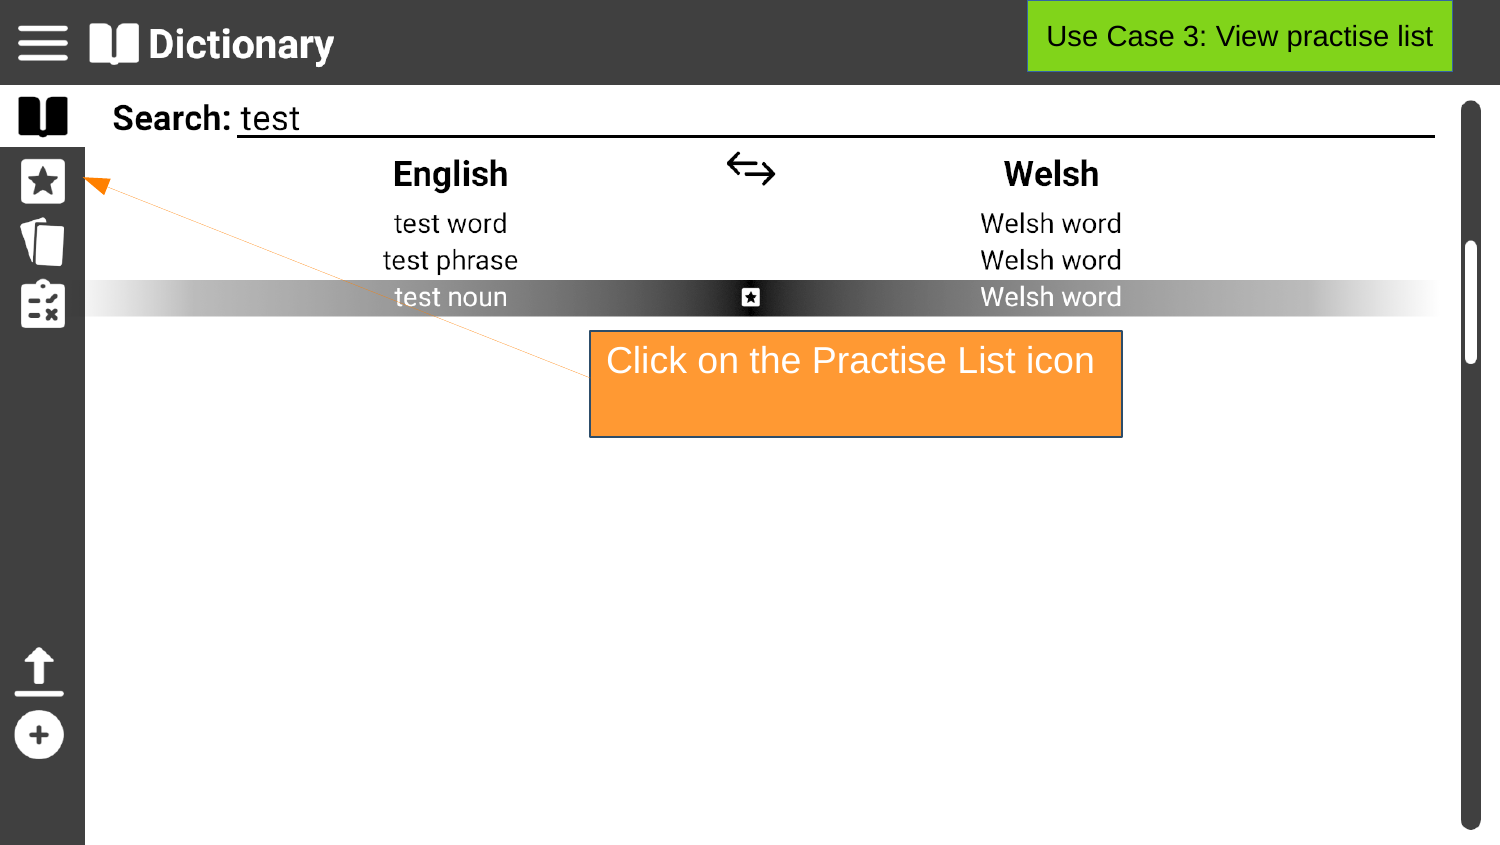

Use Case 3: View practise list
Click on the Practise List icon